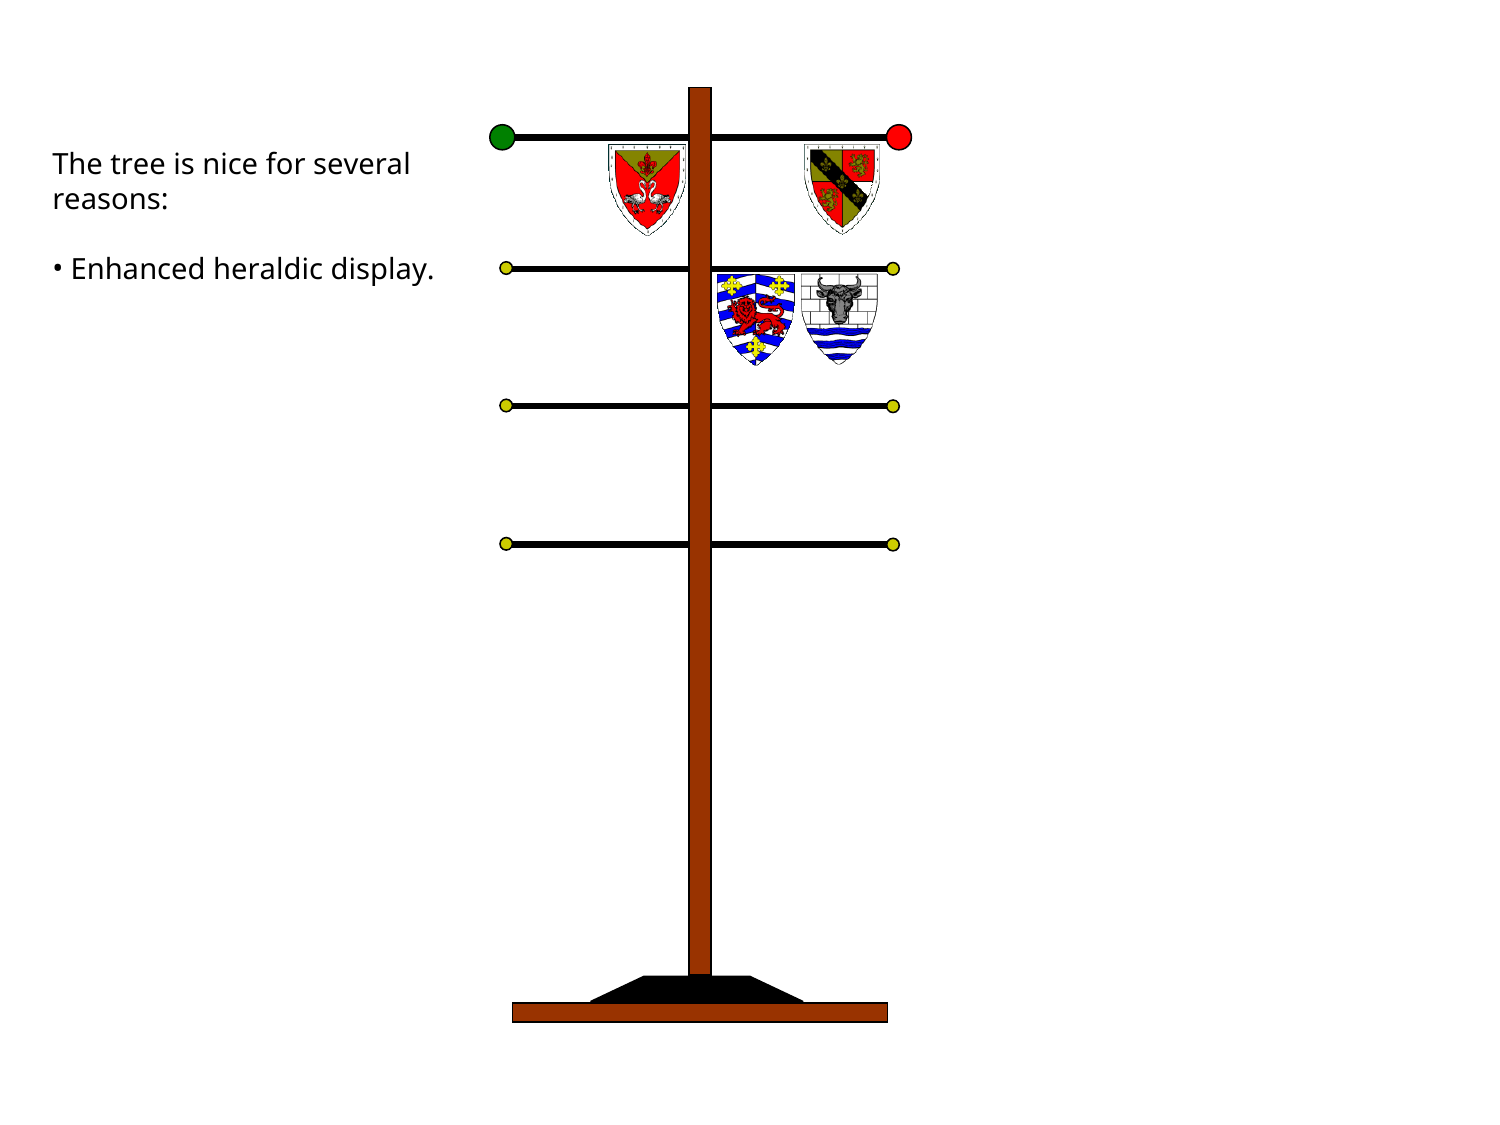

The tree is nice for several
reasons:
 Enhanced heraldic display.